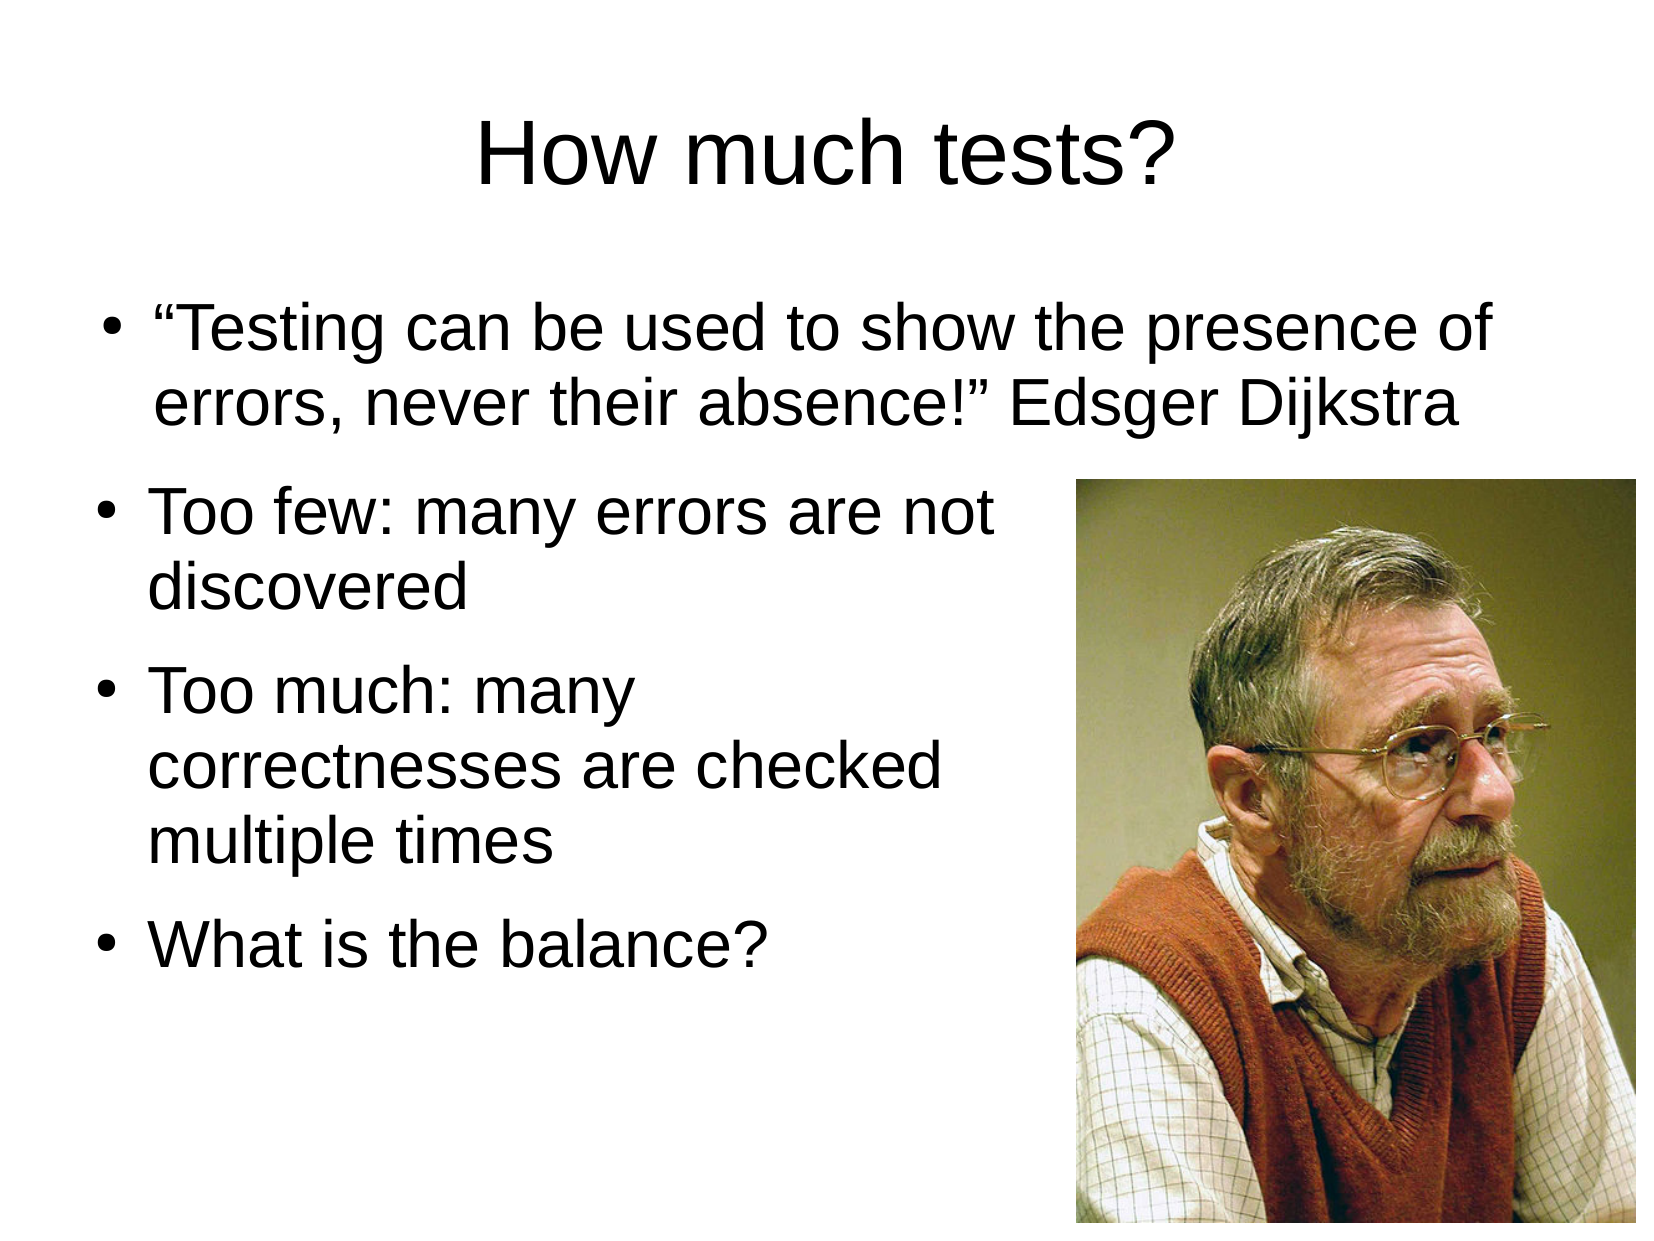

# How much tests?
“Testing can be used to show the presence of errors, never their absence!” Edsger Dijkstra
Too few: many errors are not discovered
Too much: many correctnesses are checked multiple times
What is the balance?